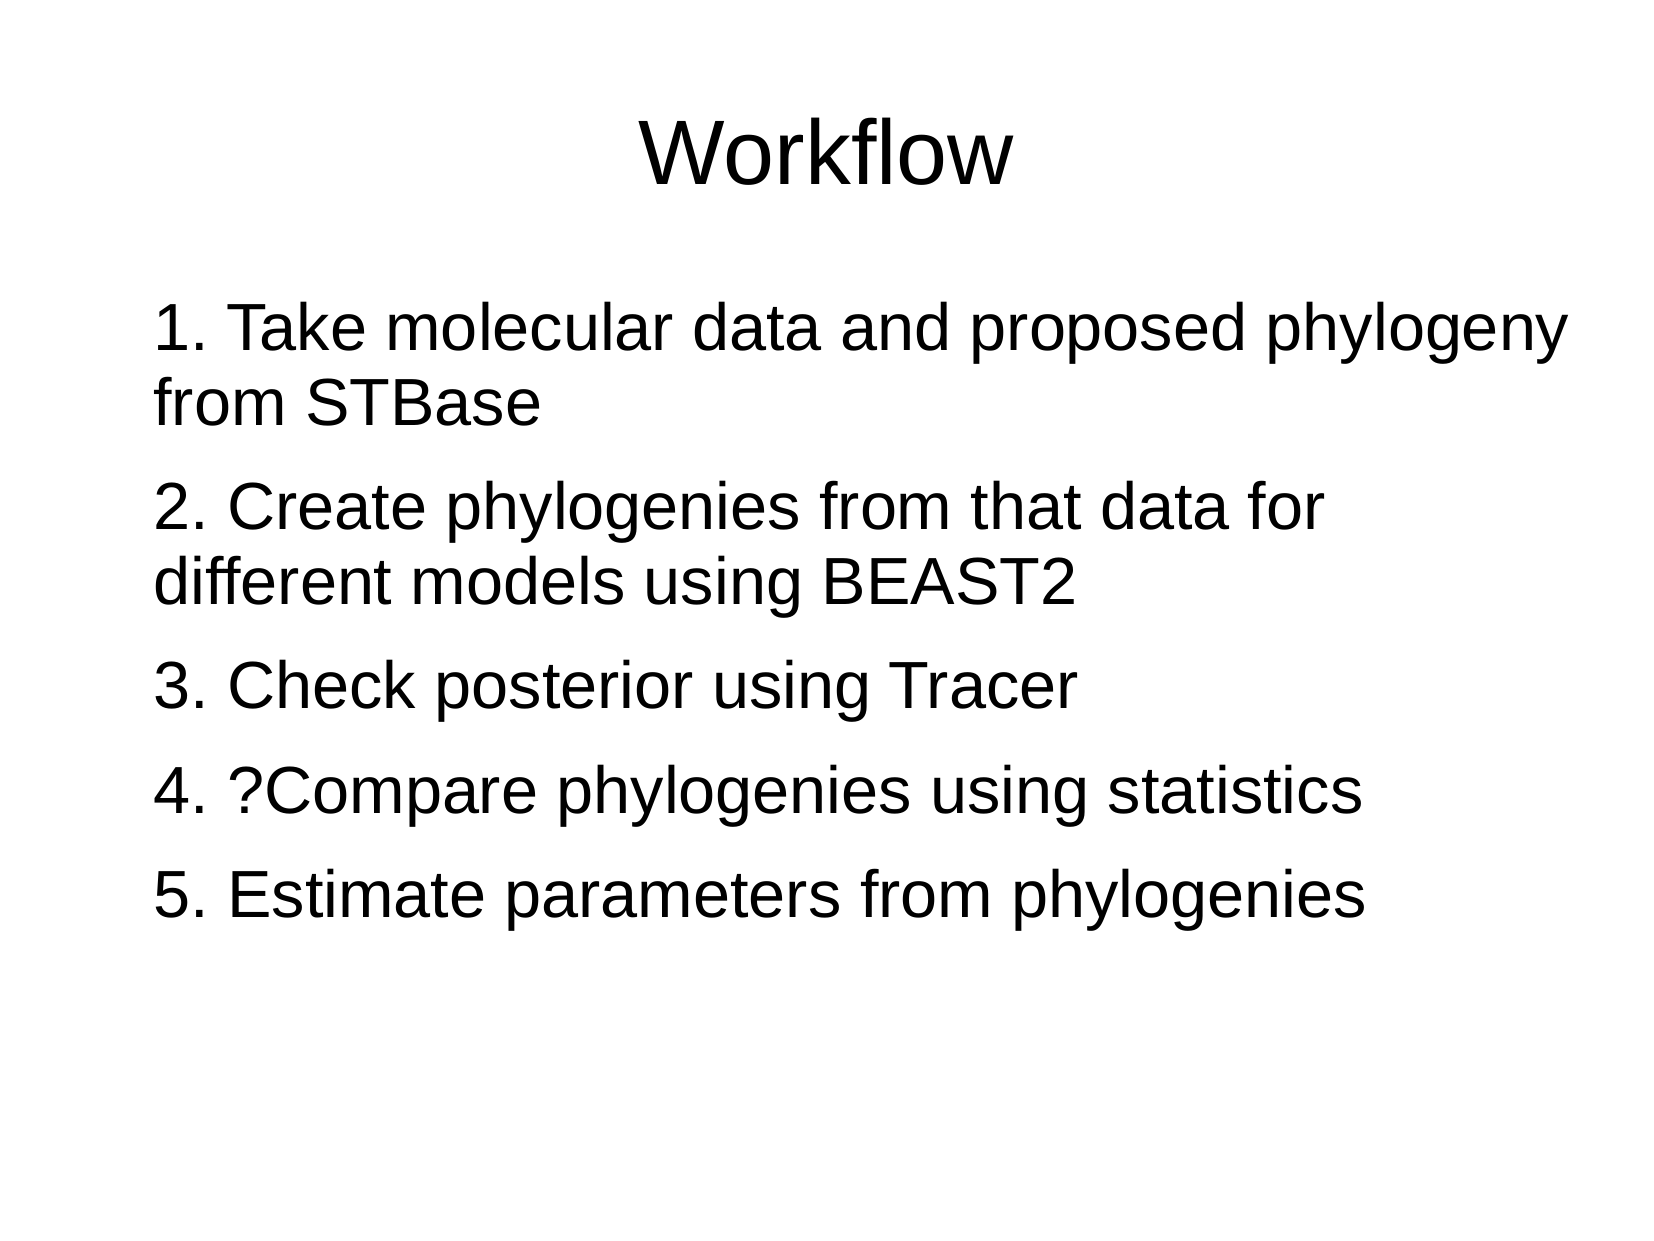

# Workflow
1. Take molecular data and proposed phylogeny from STBase
2. Create phylogenies from that data for different models using BEAST2
3. Check posterior using Tracer
4. ?Compare phylogenies using statistics
5. Estimate parameters from phylogenies